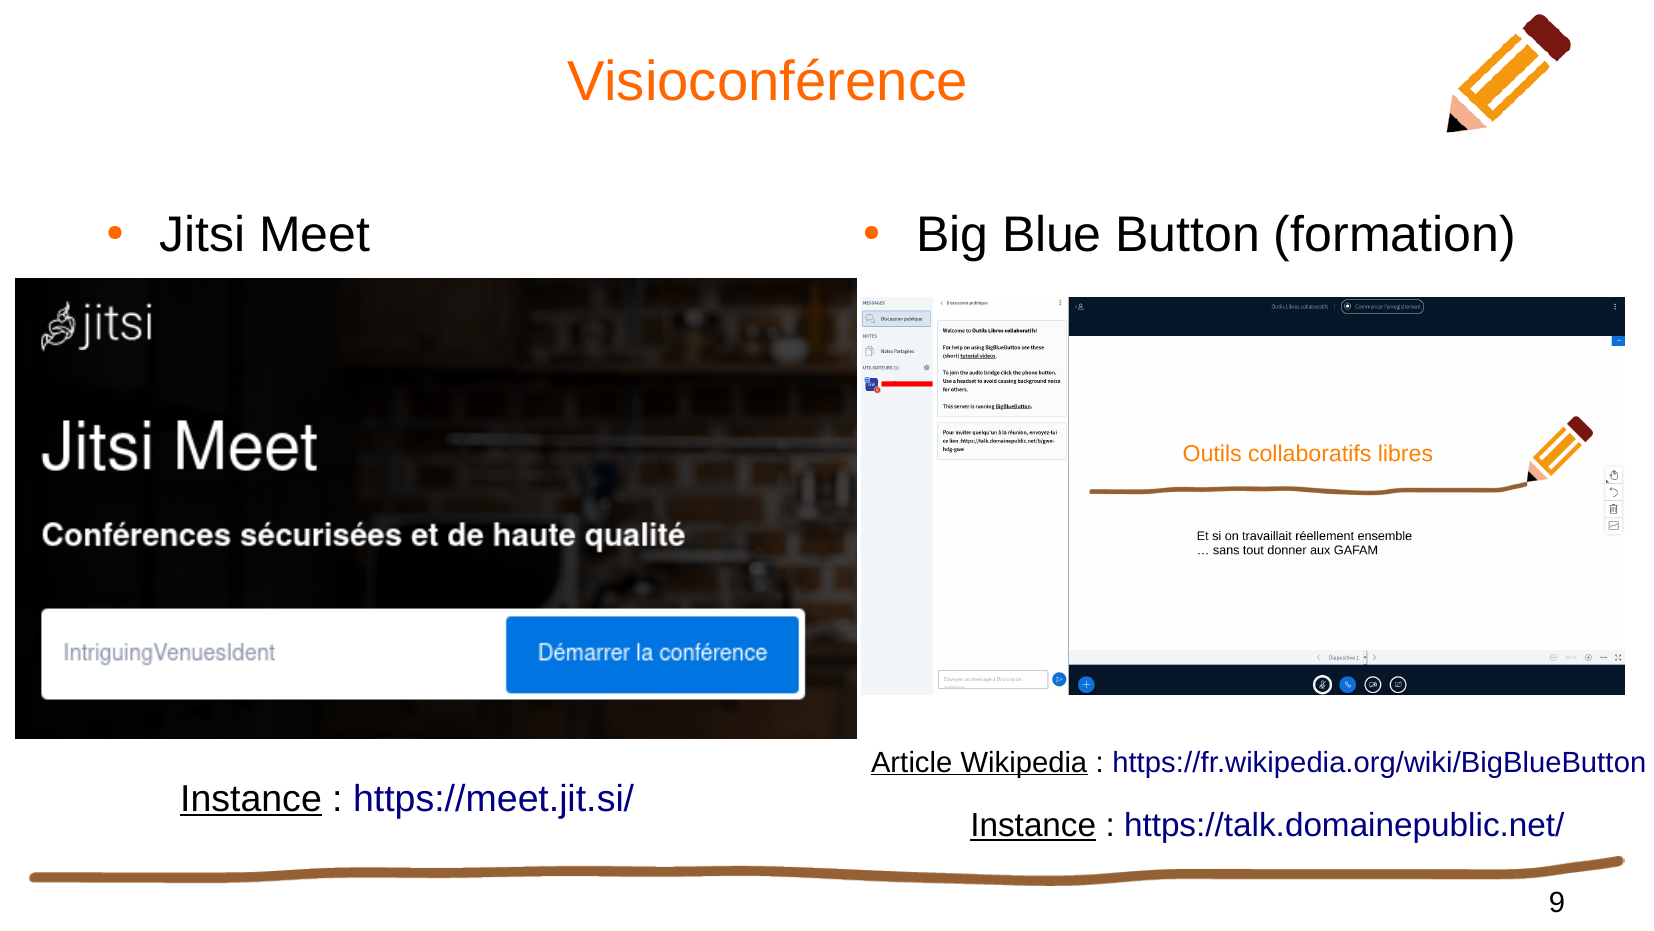

# Visioconférence
Jitsi Meet
Big Blue Button (formation)
Article Wikipedia : https://fr.wikipedia.org/wiki/BigBlueButton
Instance : https://meet.jit.si/
Instance : https://talk.domainepublic.net/
9